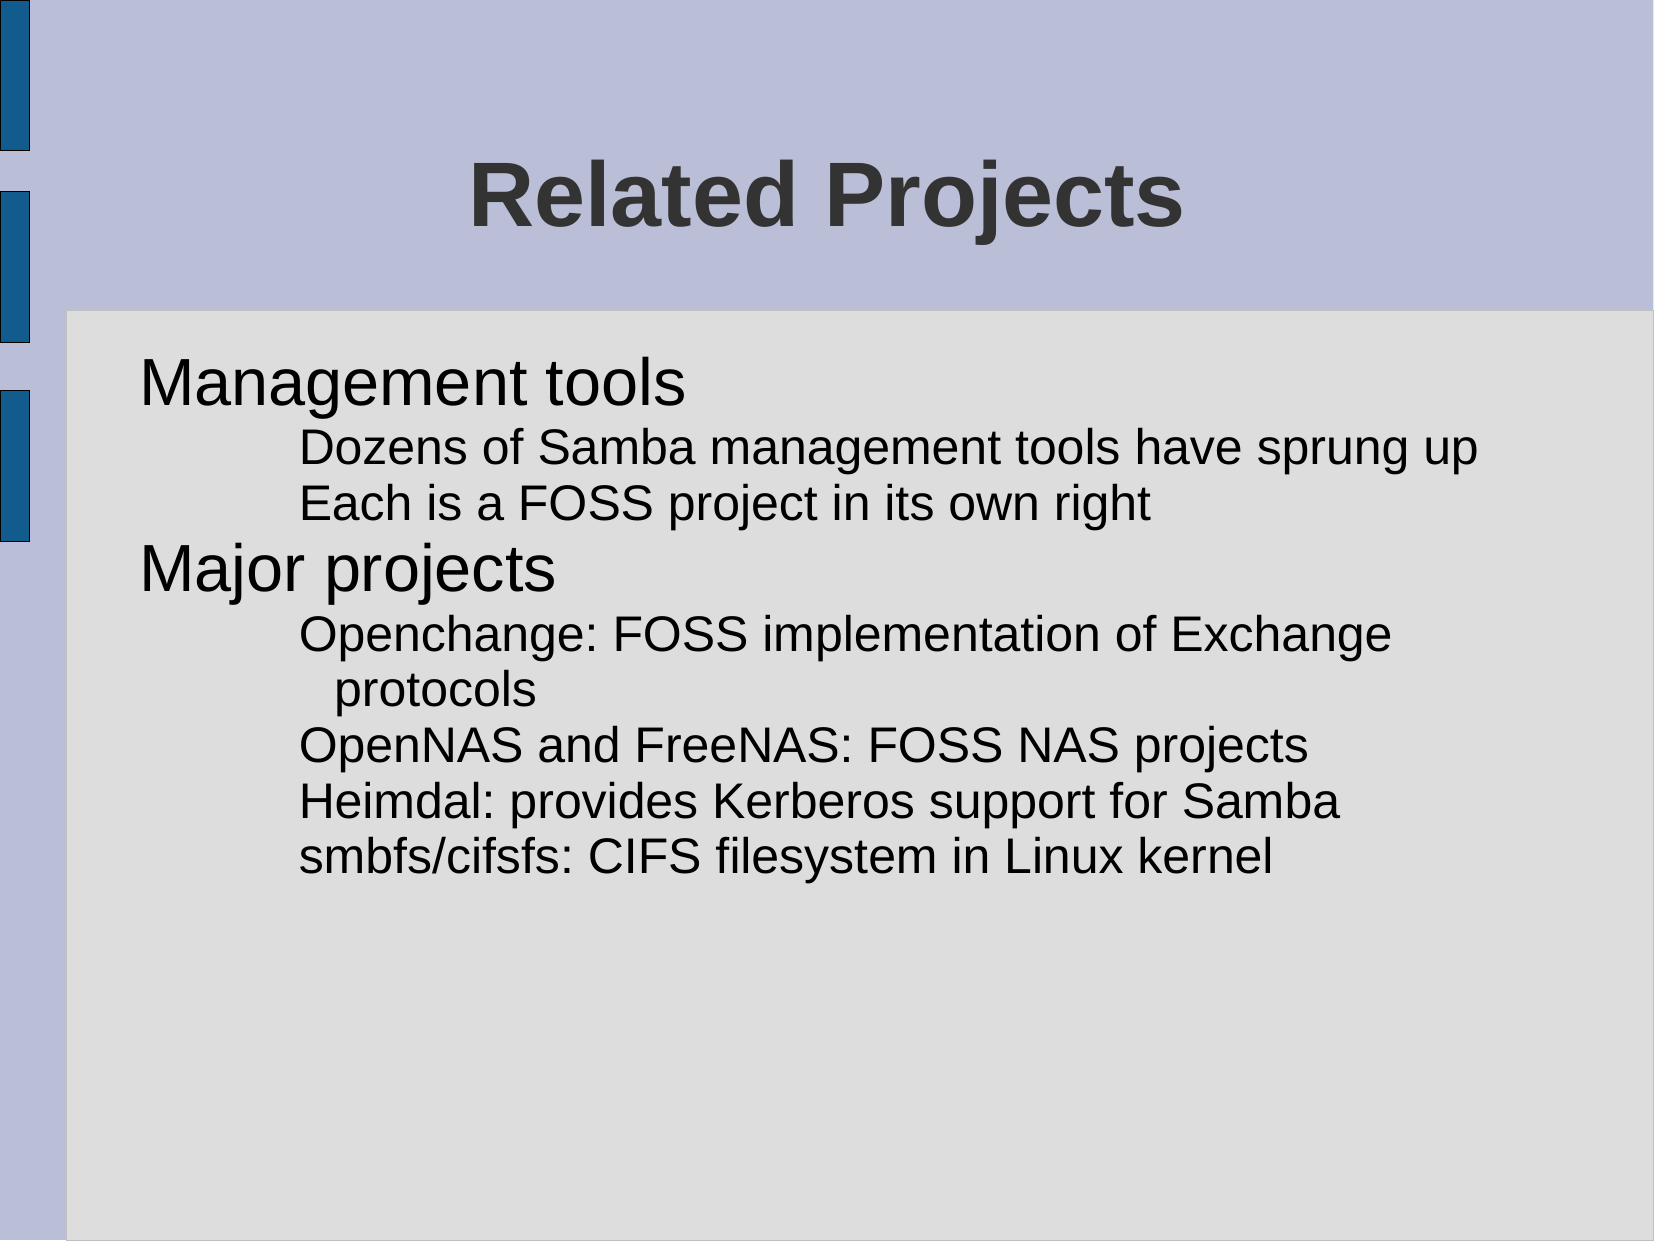

# Related Projects
Management tools
Dozens of Samba management tools have sprung up
Each is a FOSS project in its own right
Major projects
Openchange: FOSS implementation of Exchange protocols
OpenNAS and FreeNAS: FOSS NAS projects
Heimdal: provides Kerberos support for Samba
smbfs/cifsfs: CIFS filesystem in Linux kernel